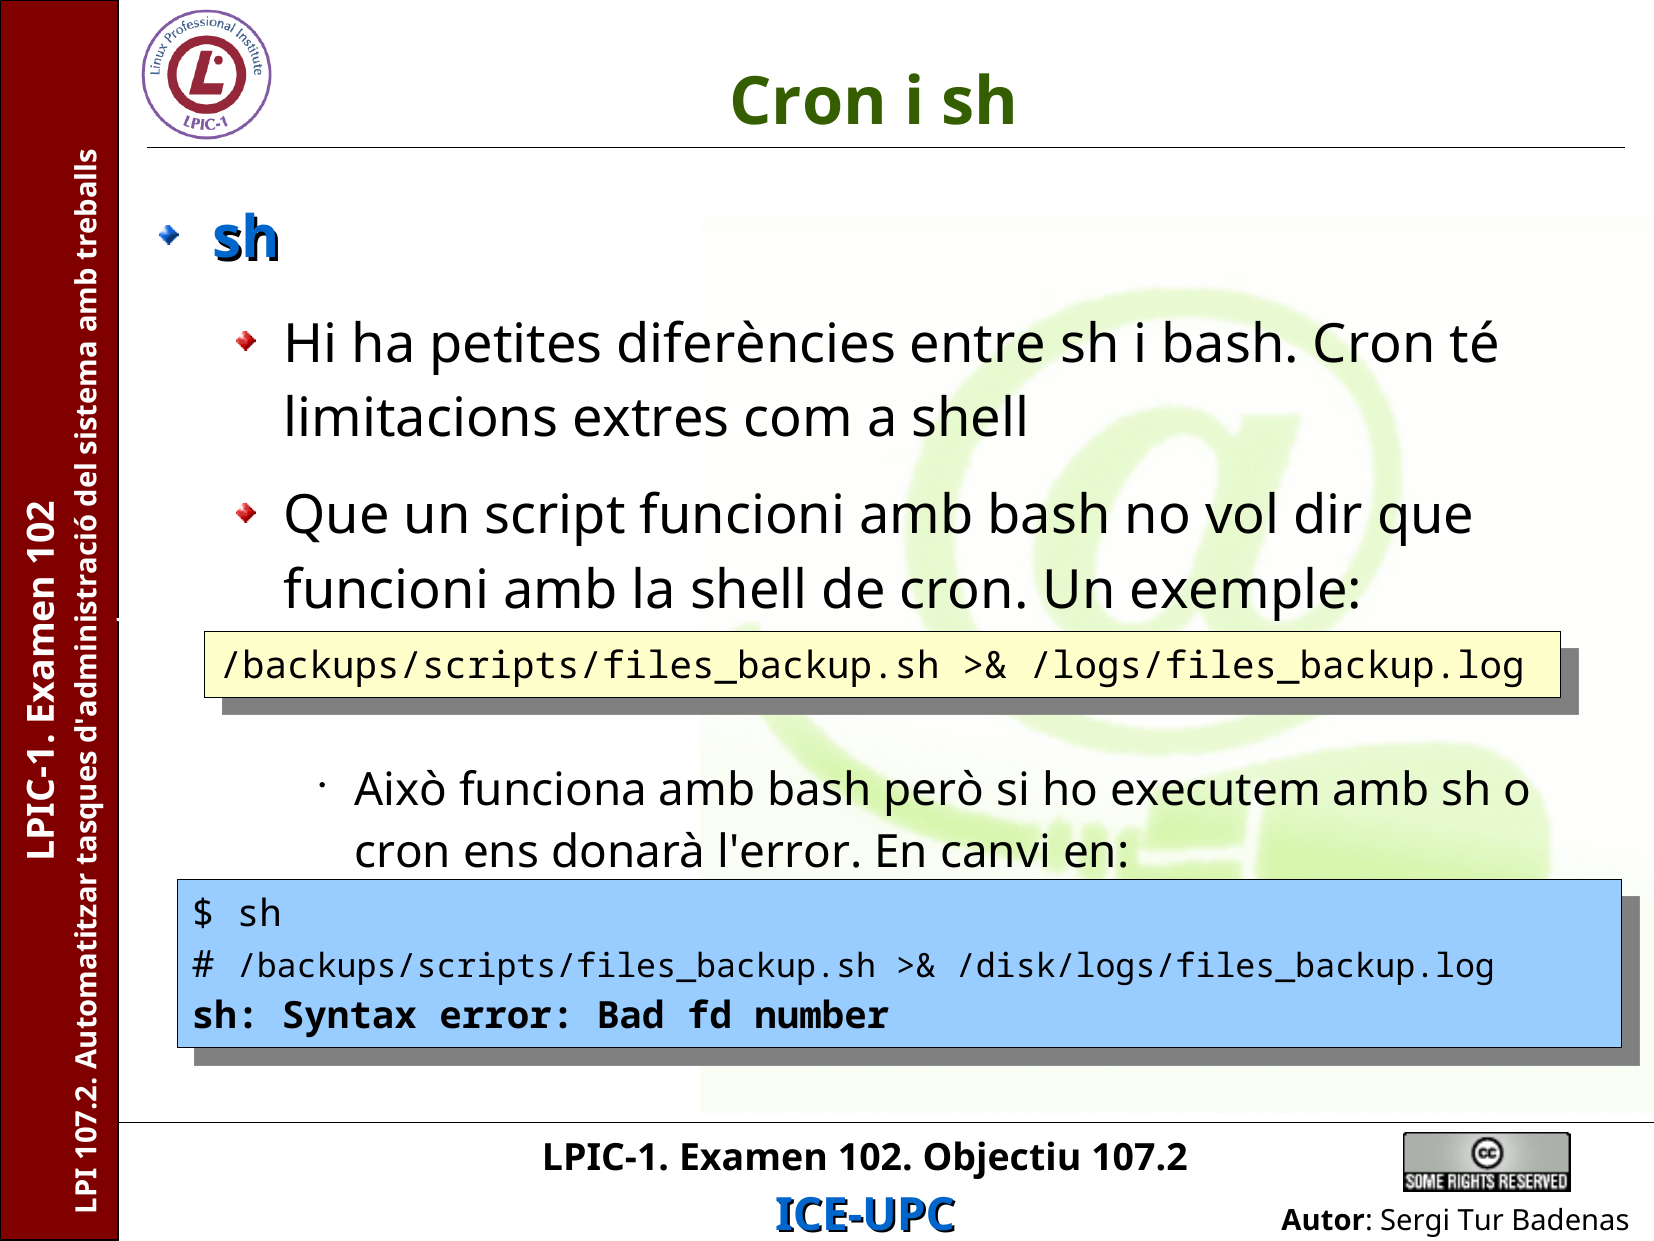

# Cron i sh
sh
Hi ha petites diferències entre sh i bash. Cron té limitacions extres com a shell
Que un script funcioni amb bash no vol dir que funcioni amb la shell de cron. Un exemple:
Això funciona amb bash però si ho executem amb sh o cron ens donarà l'error. En canvi en:
/backups/scripts/files_backup.sh >& /logs/files_backup.log
$ sh
# /backups/scripts/files_backup.sh >& /disk/logs/files_backup.log
sh: Syntax error: Bad fd number